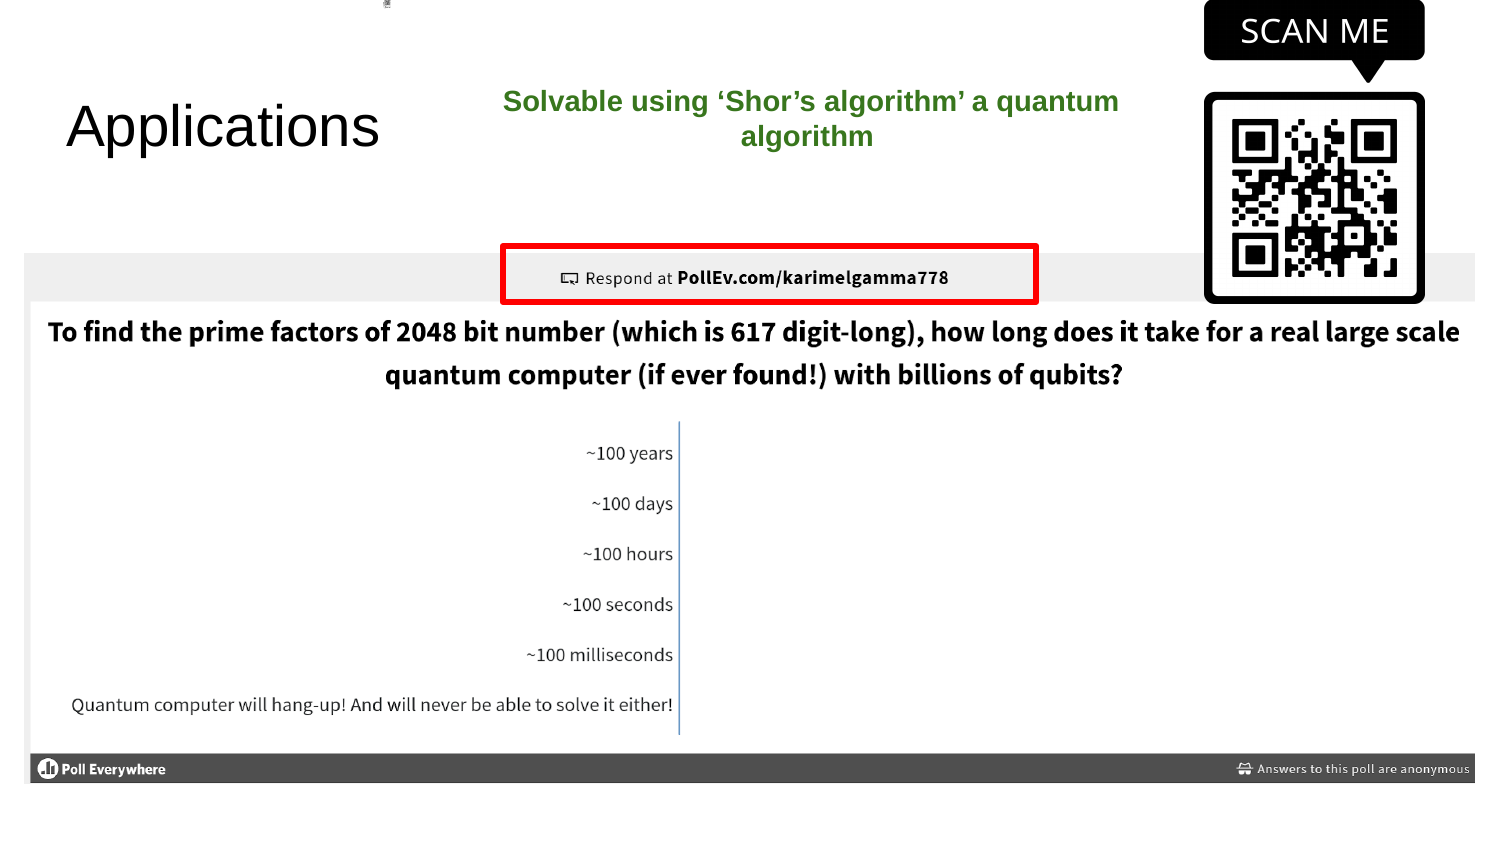

Solvable using ‘Shor’s algorithm’ a quantum algorithm
# Applications